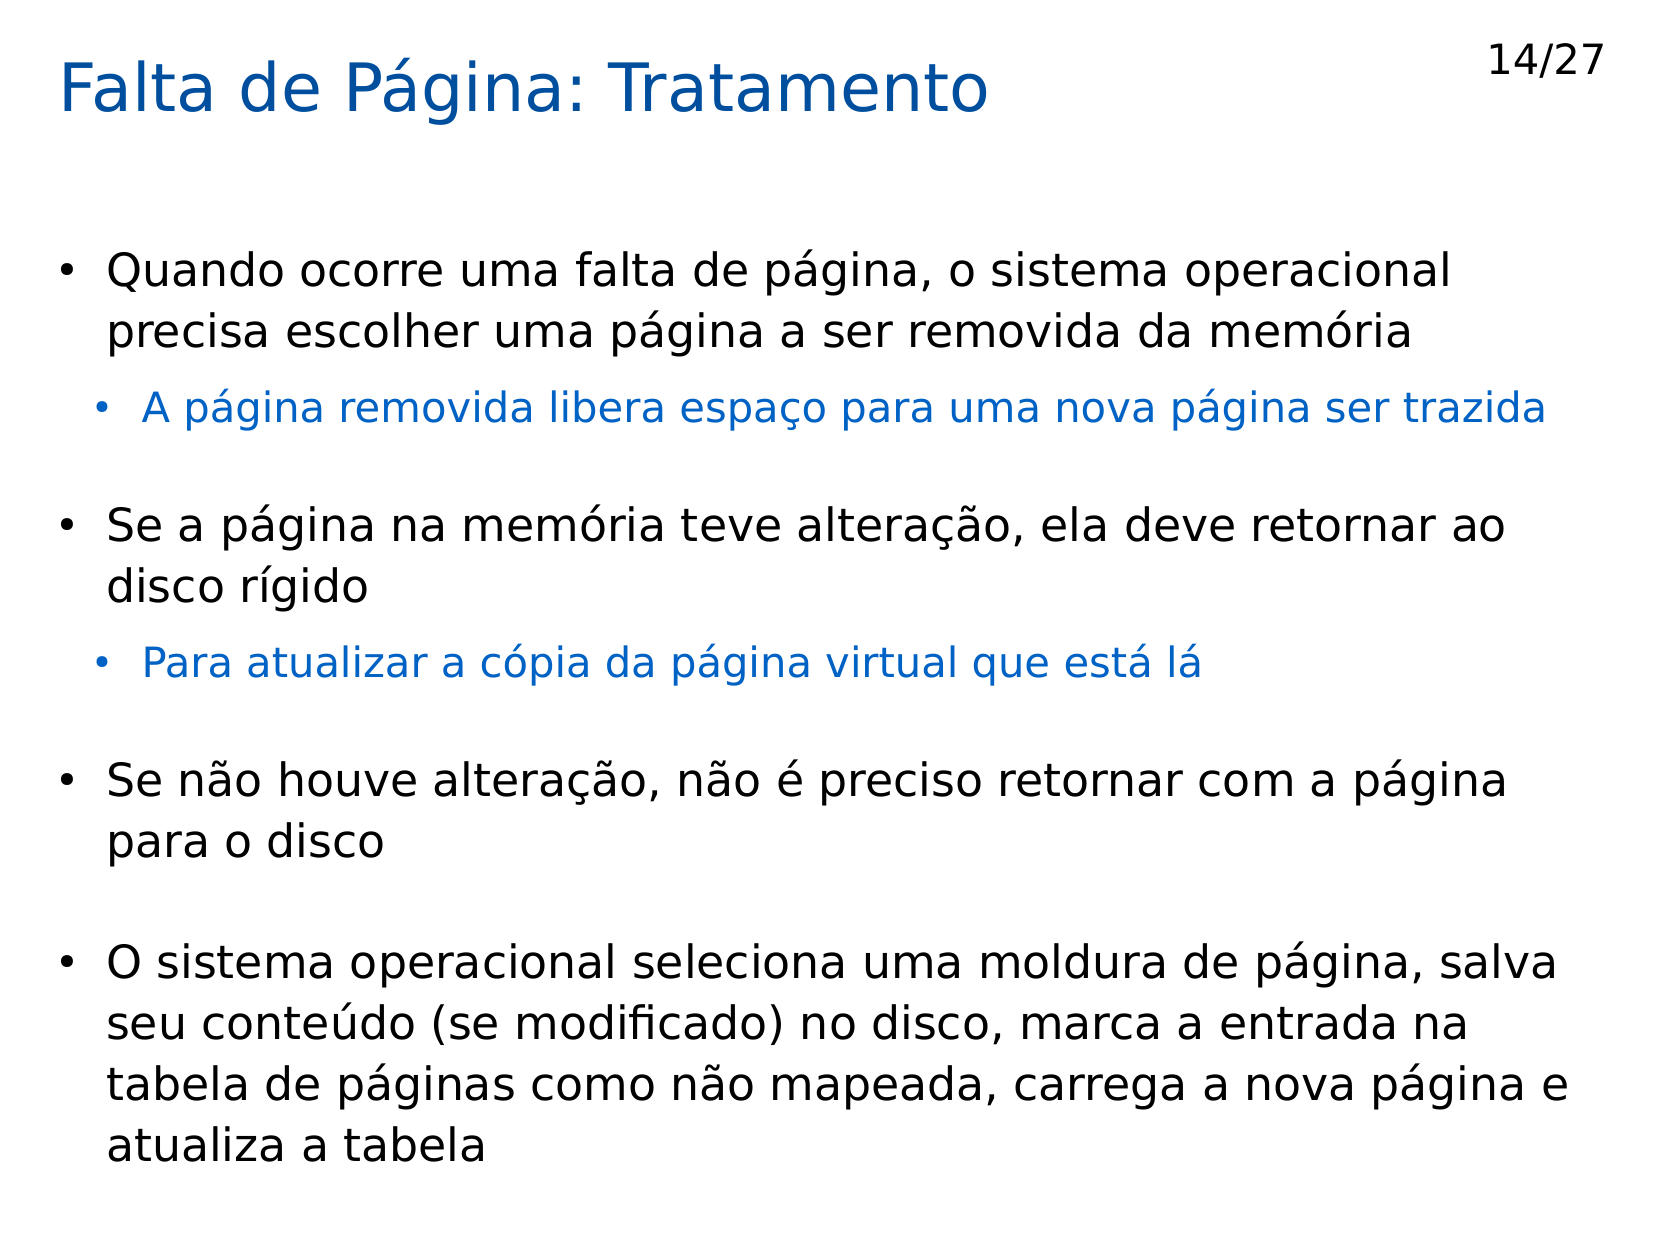

# Falta de Página: Tratamento
14
Quando ocorre uma falta de página, o sistema operacional precisa escolher uma página a ser removida da memória
A página removida libera espaço para uma nova página ser trazida
Se a página na memória teve alteração, ela deve retornar ao disco rígido
Para atualizar a cópia da página virtual que está lá
Se não houve alteração, não é preciso retornar com a página para o disco
O sistema operacional seleciona uma moldura de página, salva seu conteúdo (se modificado) no disco, marca a entrada na tabela de páginas como não mapeada, carrega a nova página e atualiza a tabela